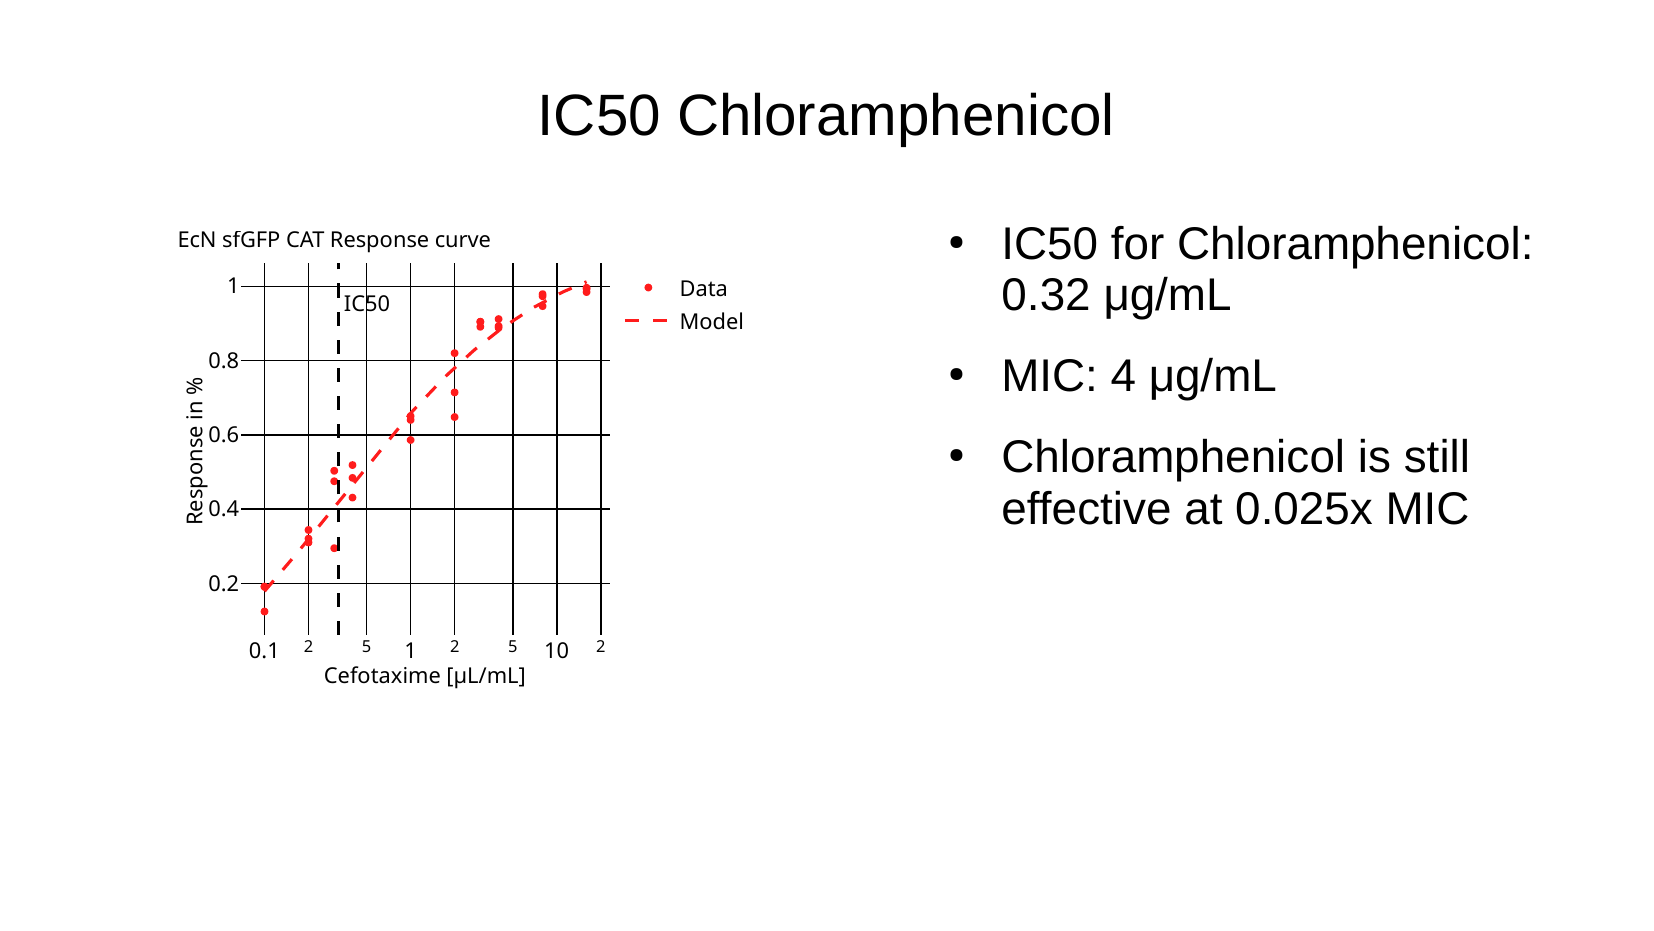

# IC50 Chloramphenicol
IC50 for Chloramphenicol:
0.32 μg/mL
MIC: 4 μg/mL
Chloramphenicol is still effective at 0.025x MIC